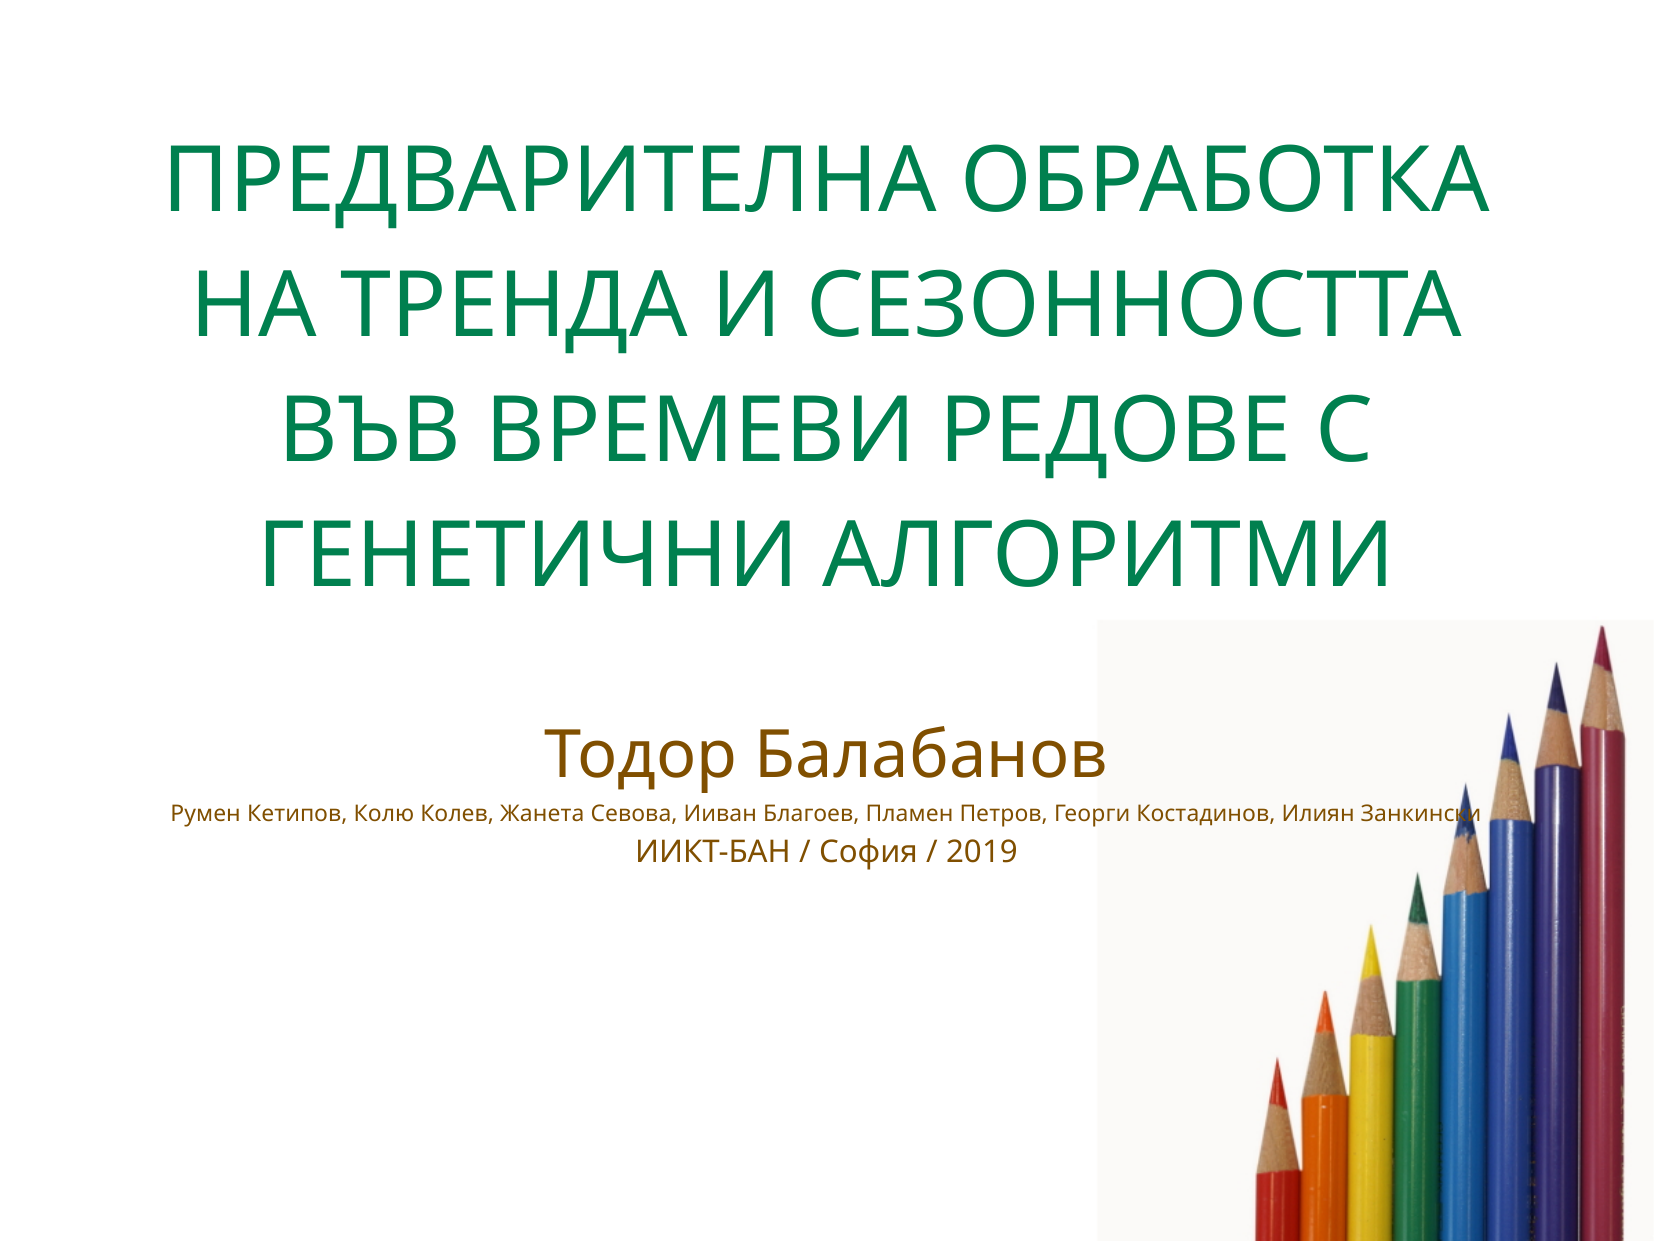

# ПРЕДВАРИТЕЛНА ОБРАБОТКА НА ТРЕНДА И СЕЗОННОСТТА ВЪВ ВРЕМЕВИ РЕДОВЕ С ГЕНЕТИЧНИ АЛГОРИТМИ
Тодор Балабанов
Румен Кетипов, Колю Колев, Жанета Севова, Ииван Благоев, Пламен Петров, Георги Костадинов, Илиян Занкински
ИИКТ-БАН / София / 2019